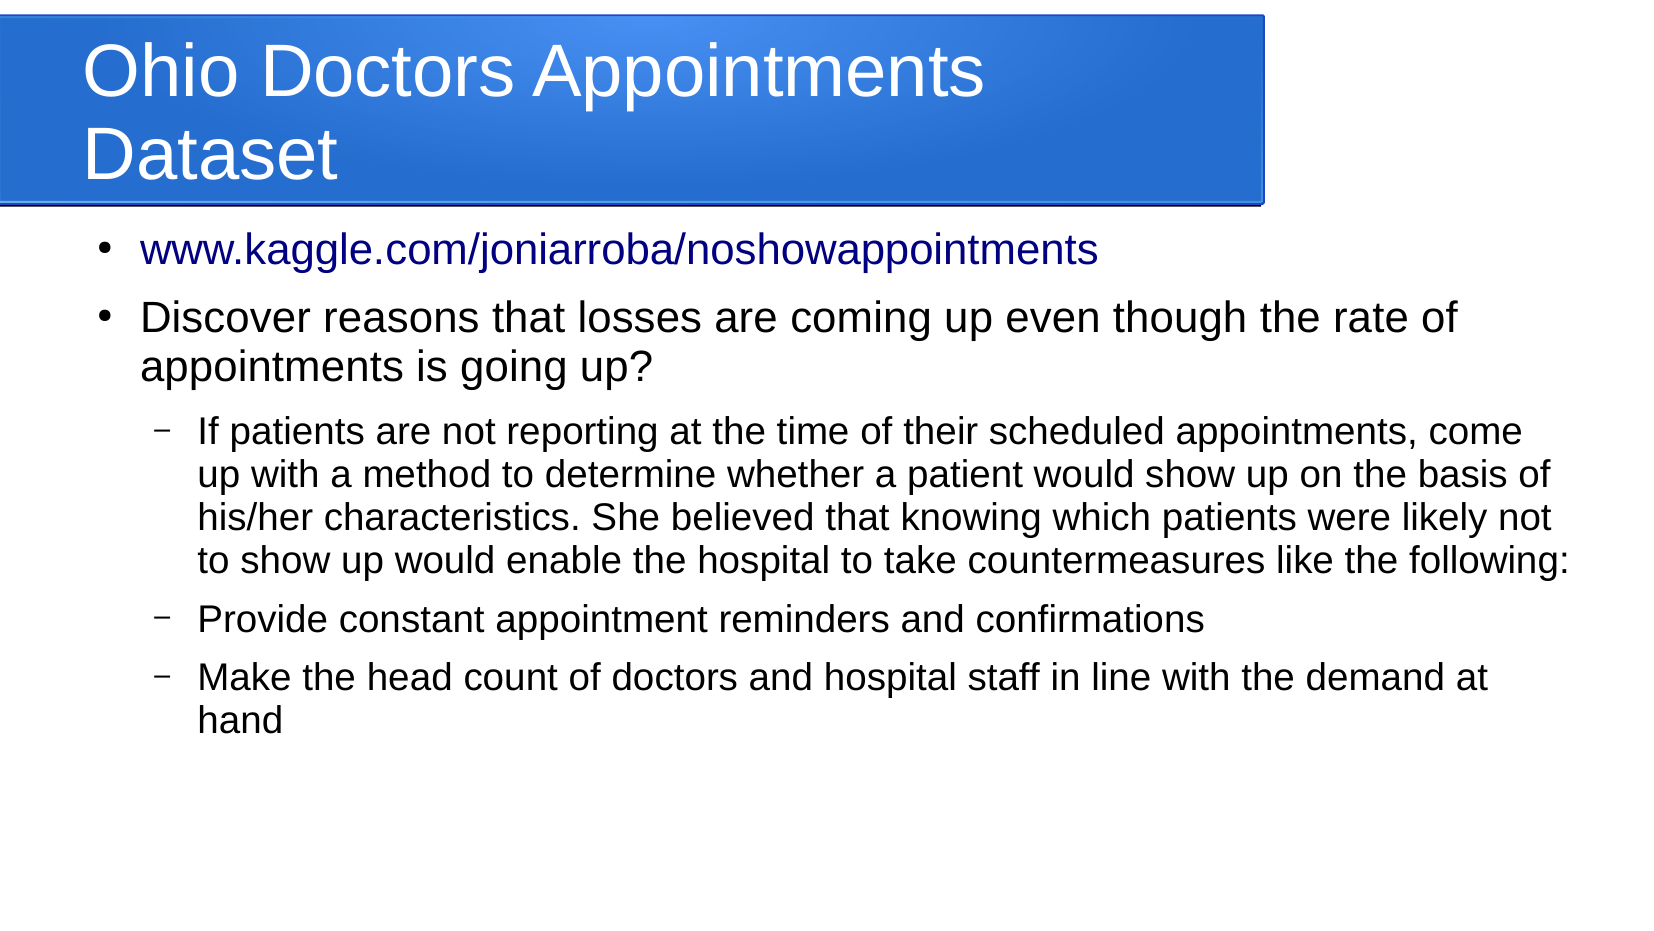

# Ohio Doctors Appointments Dataset
www.kaggle.com/joniarroba/noshowappointments
Discover reasons that losses are coming up even though the rate of appointments is going up?
If patients are not reporting at the time of their scheduled appointments, come up with a method to determine whether a patient would show up on the basis of his/her characteristics. She believed that knowing which patients were likely not to show up would enable the hospital to take countermeasures like the following:
Provide constant appointment reminders and confirmations
Make the head count of doctors and hospital staff in line with the demand at hand